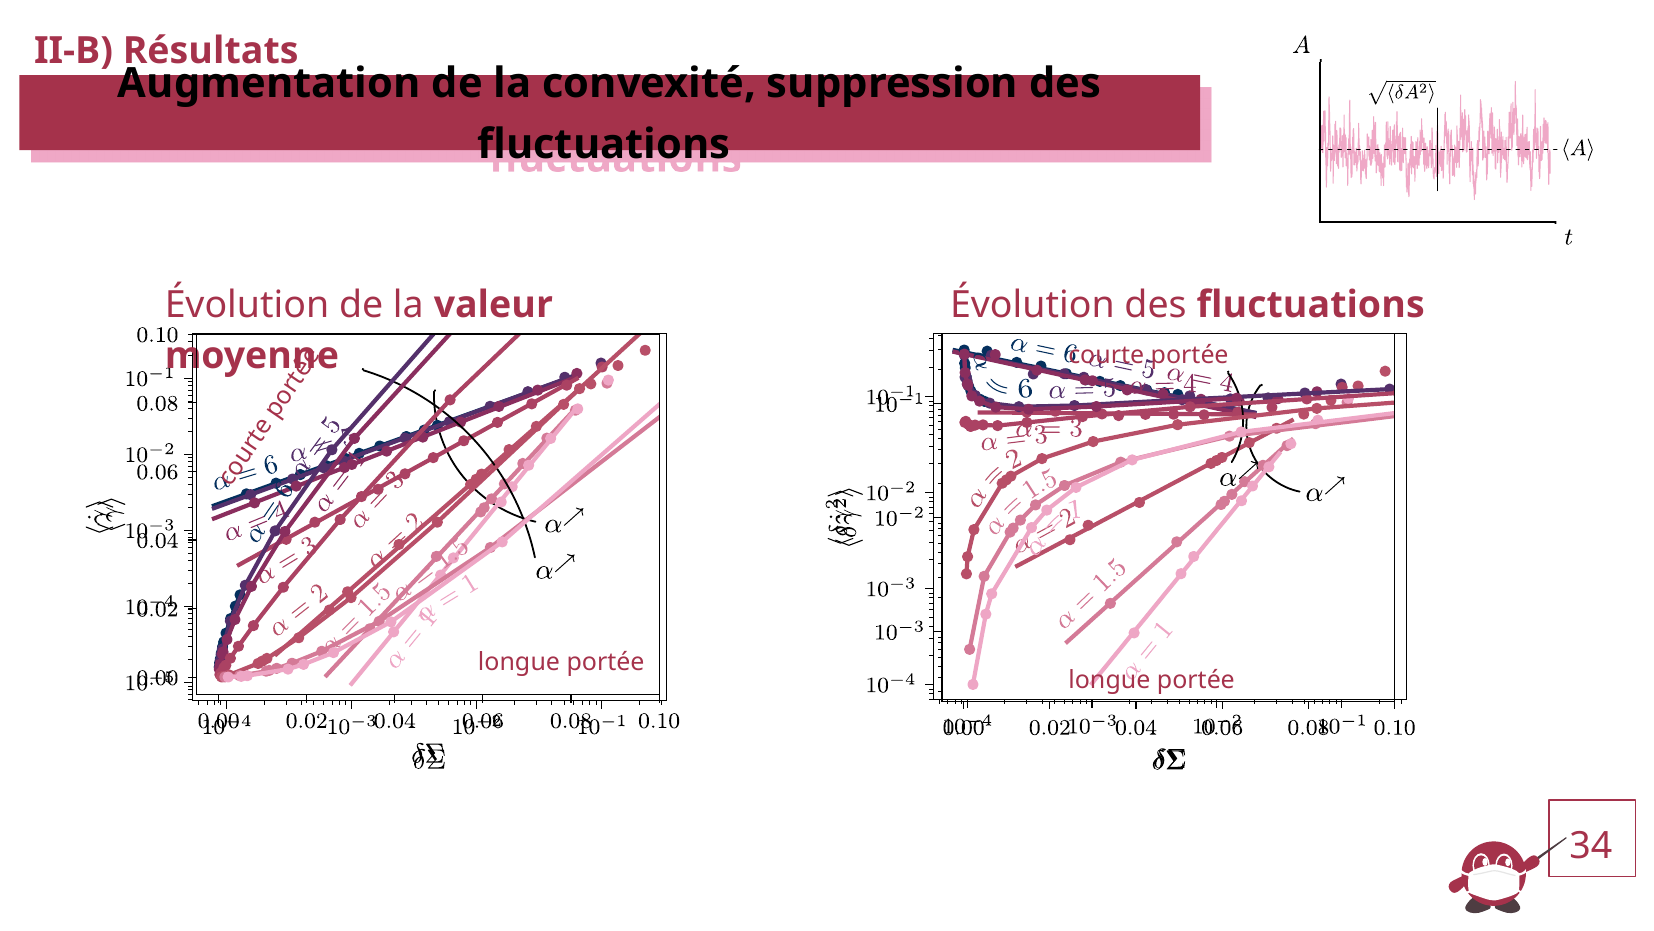

II-B) Résultats
Augmentation de la convexité, suppression des fluctuations
Évolution des fluctuations
Évolution de la valeur moyenne
courte portée
courte portée
longue portée
longue portée